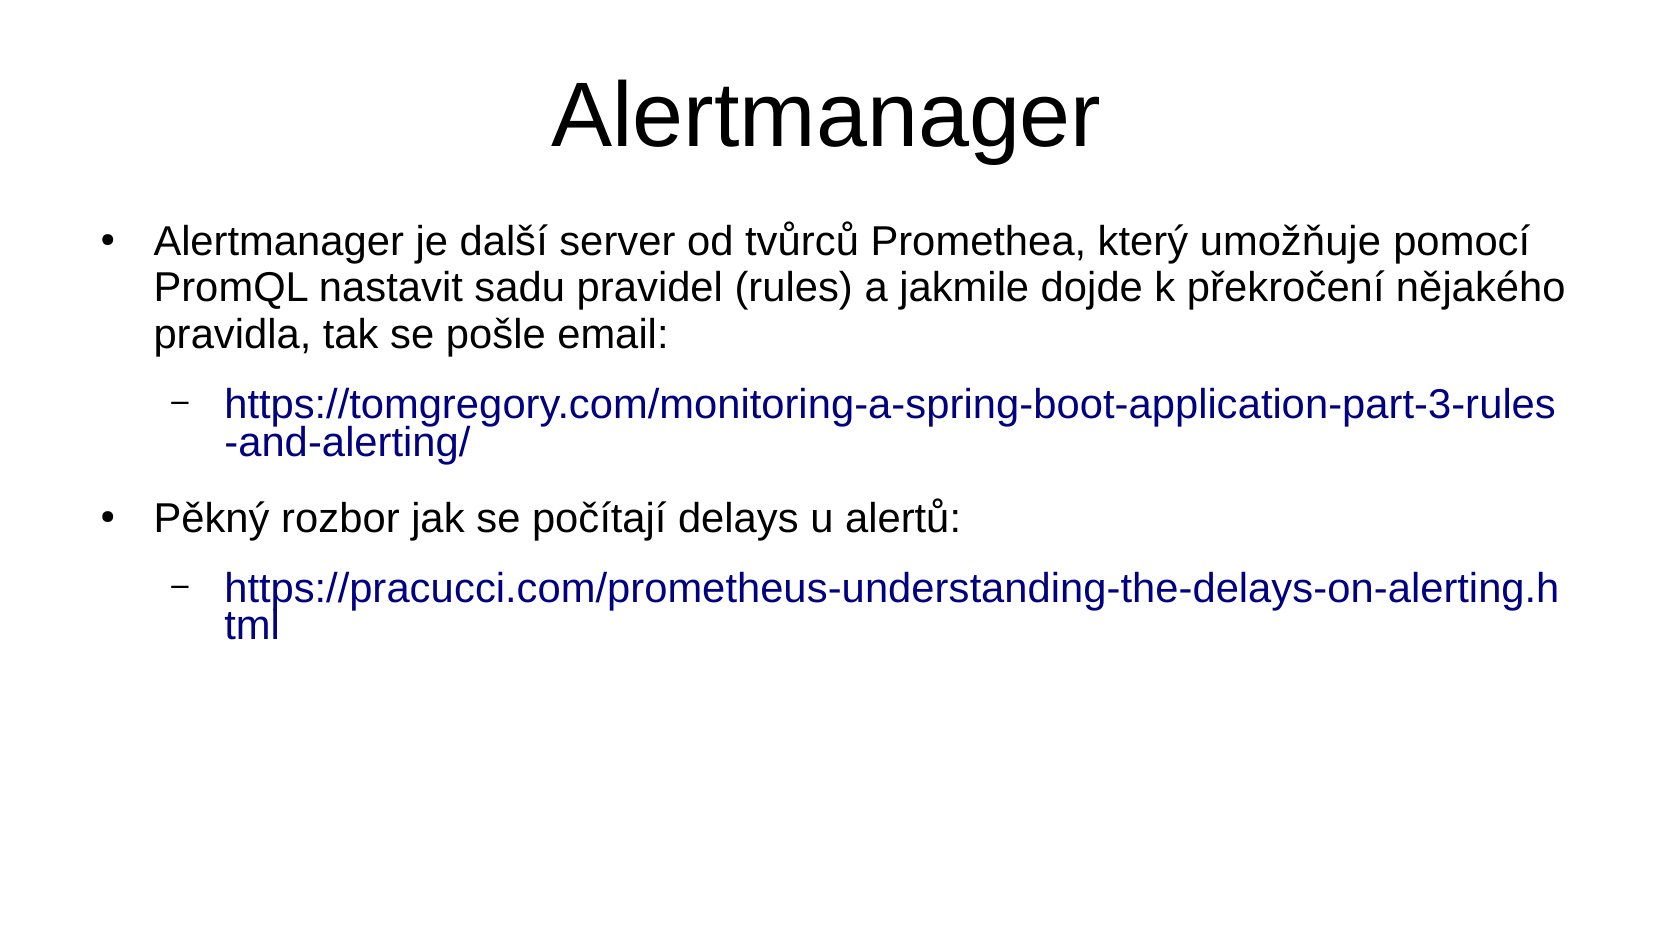

# Alertmanager
Alertmanager je další server od tvůrců Promethea, který umožňuje pomocí PromQL nastavit sadu pravidel (rules) a jakmile dojde k překročení nějakého pravidla, tak se pošle email:
https://tomgregory.com/monitoring-a-spring-boot-application-part-3-rules-and-alerting/
Pěkný rozbor jak se počítají delays u alertů:
https://pracucci.com/prometheus-understanding-the-delays-on-alerting.html